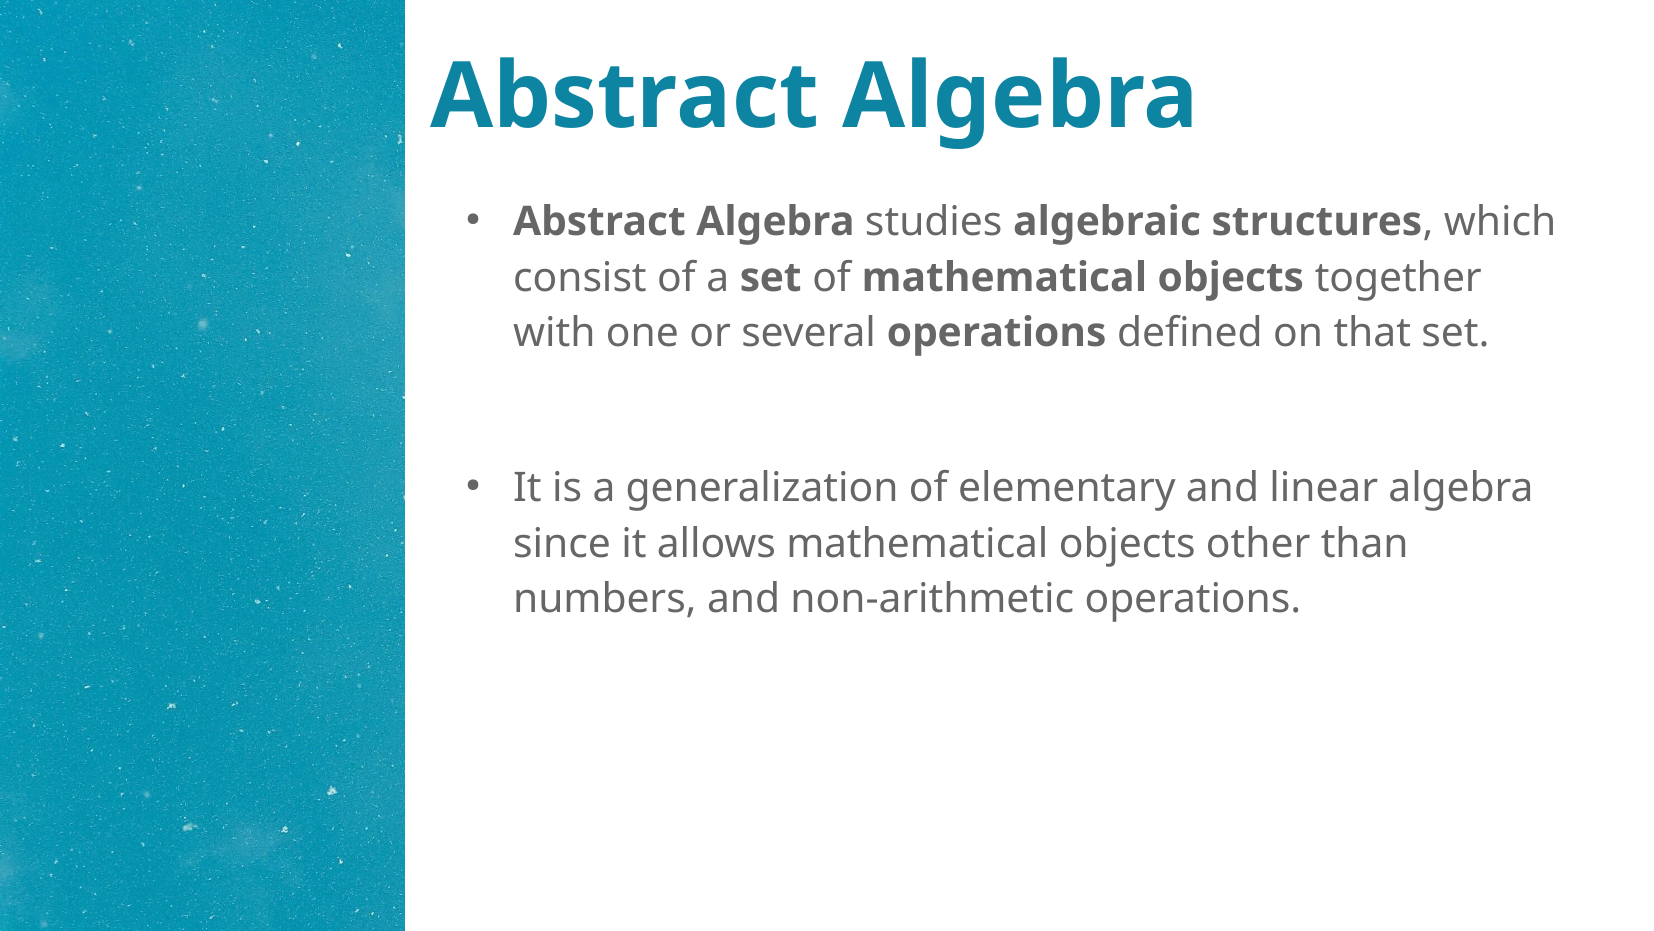

# Abstract Algebra
Abstract Algebra studies algebraic structures, which consist of a set of mathematical objects together with one or several operations defined on that set.
It is a generalization of elementary and linear algebra since it allows mathematical objects other than numbers, and non-arithmetic operations.